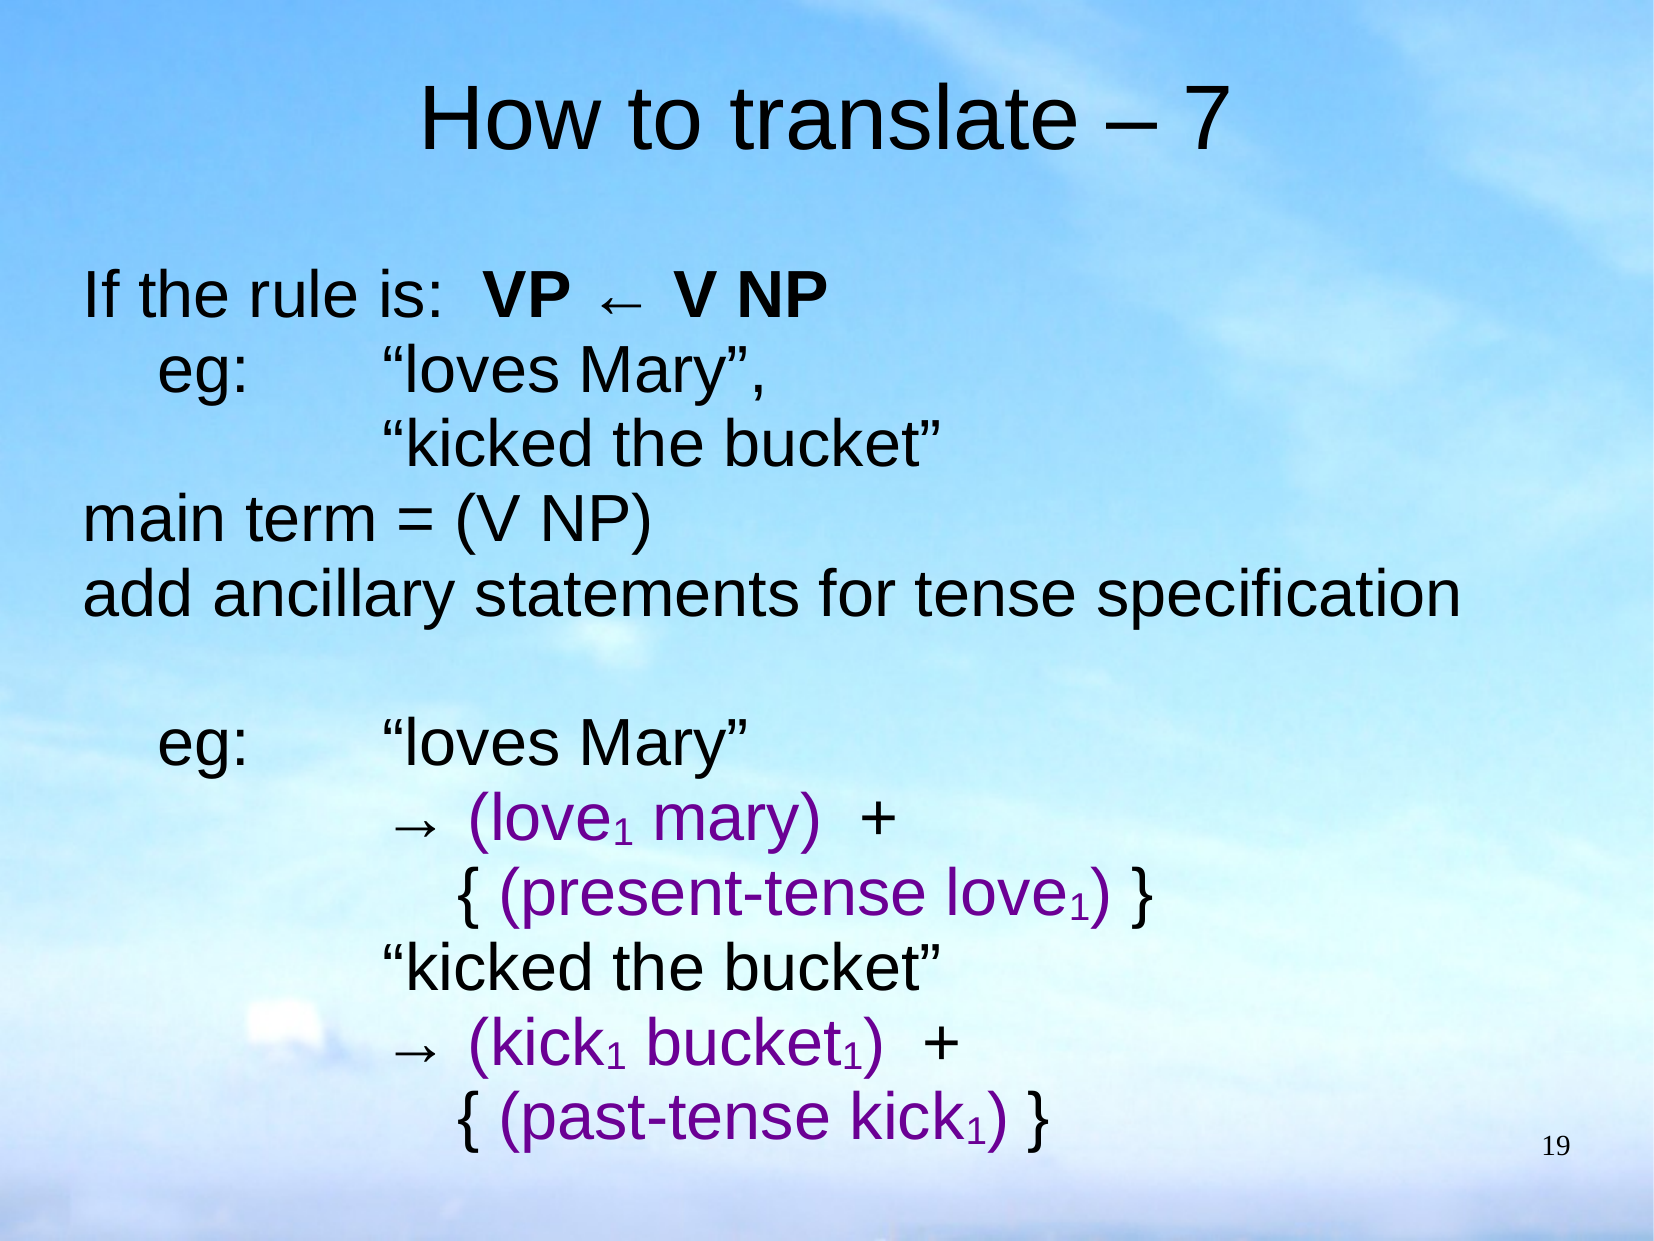

# How to translate – 7
If the rule is: VP ← V NP
	eg:		“loves Mary”,
				“kicked the bucket”
main term = (V NP)
add ancillary statements for tense specification
	eg:		“loves Mary”
				→ (love1 mary) +
					{ (present-tense love1) }
				“kicked the bucket”
				→ (kick1 bucket1) +
					{ (past-tense kick1) }
19